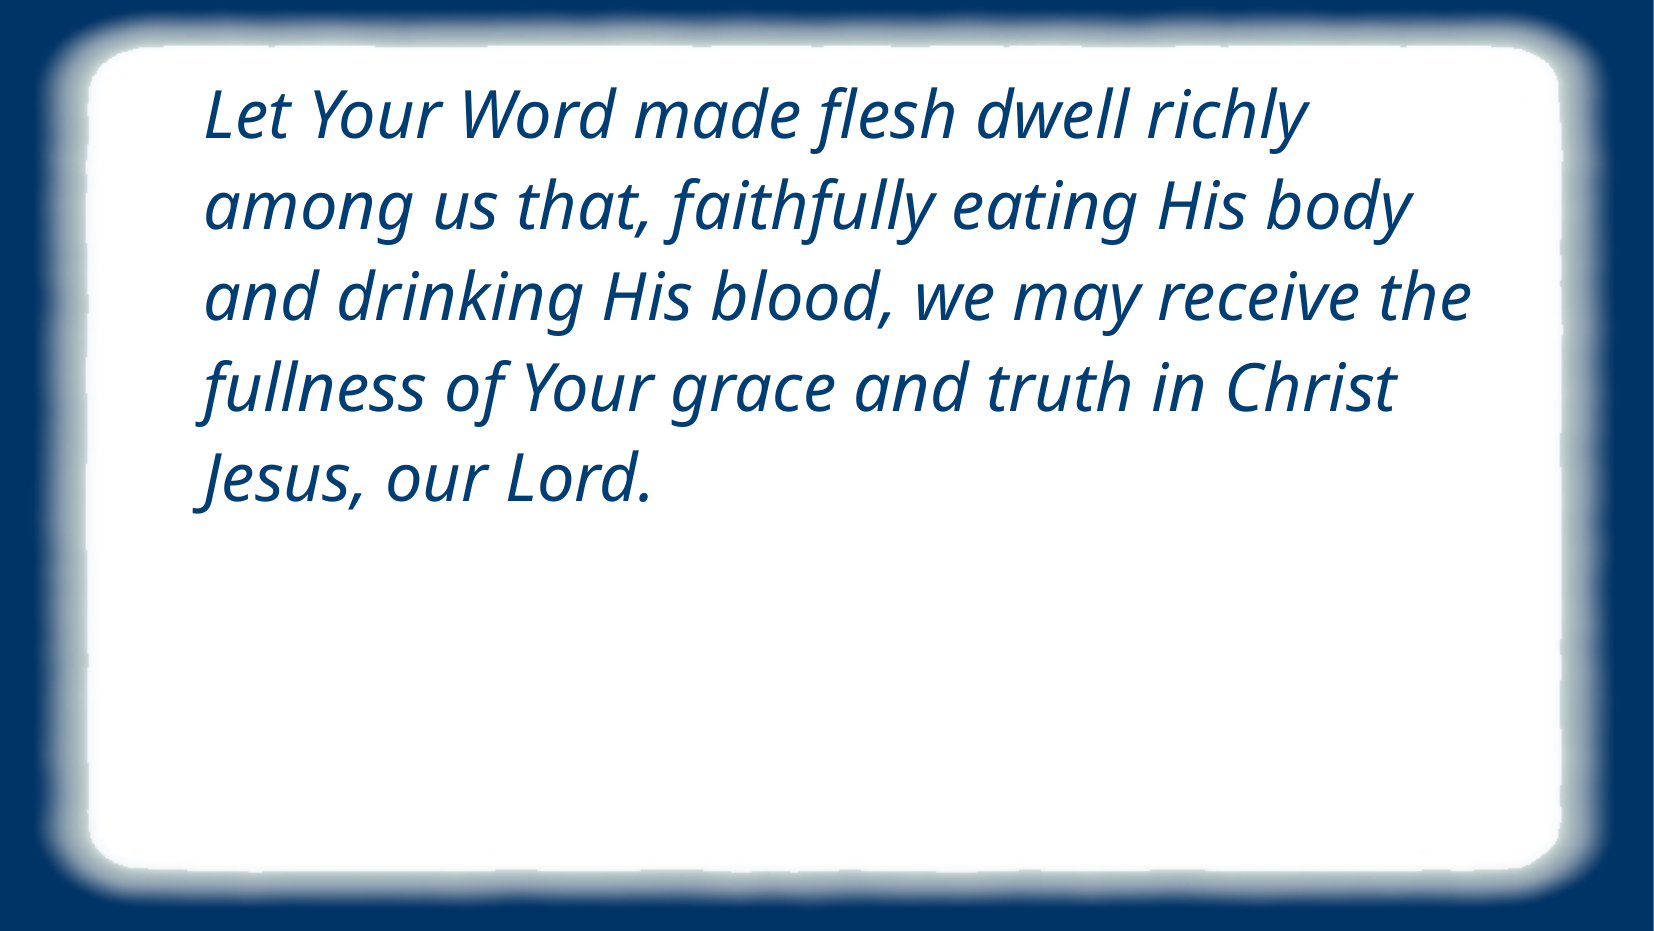

Let Your Word made flesh dwell richly
 among us that, faithfully eating His body
 and drinking His blood, we may receive the
 fullness of Your grace and truth in Christ
 Jesus, our Lord.